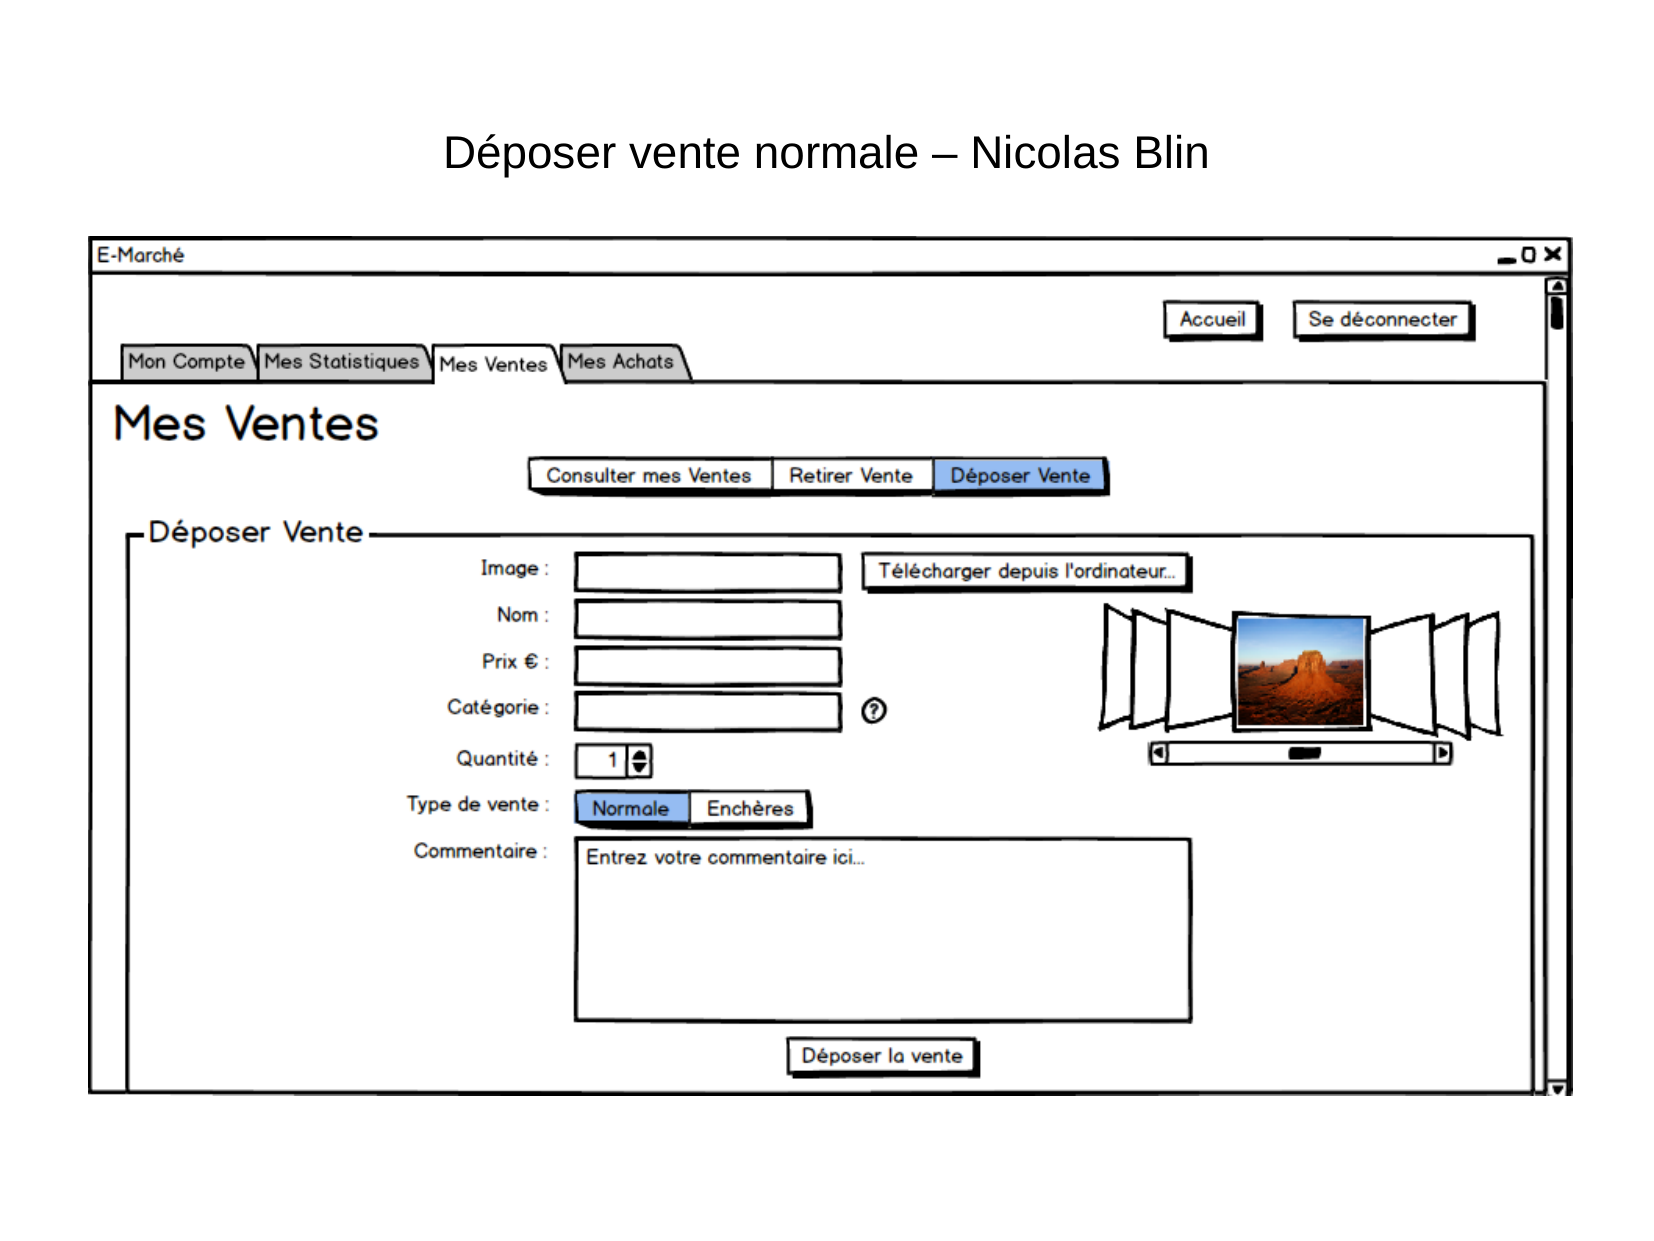

# Déposer vente normale – Nicolas Blin